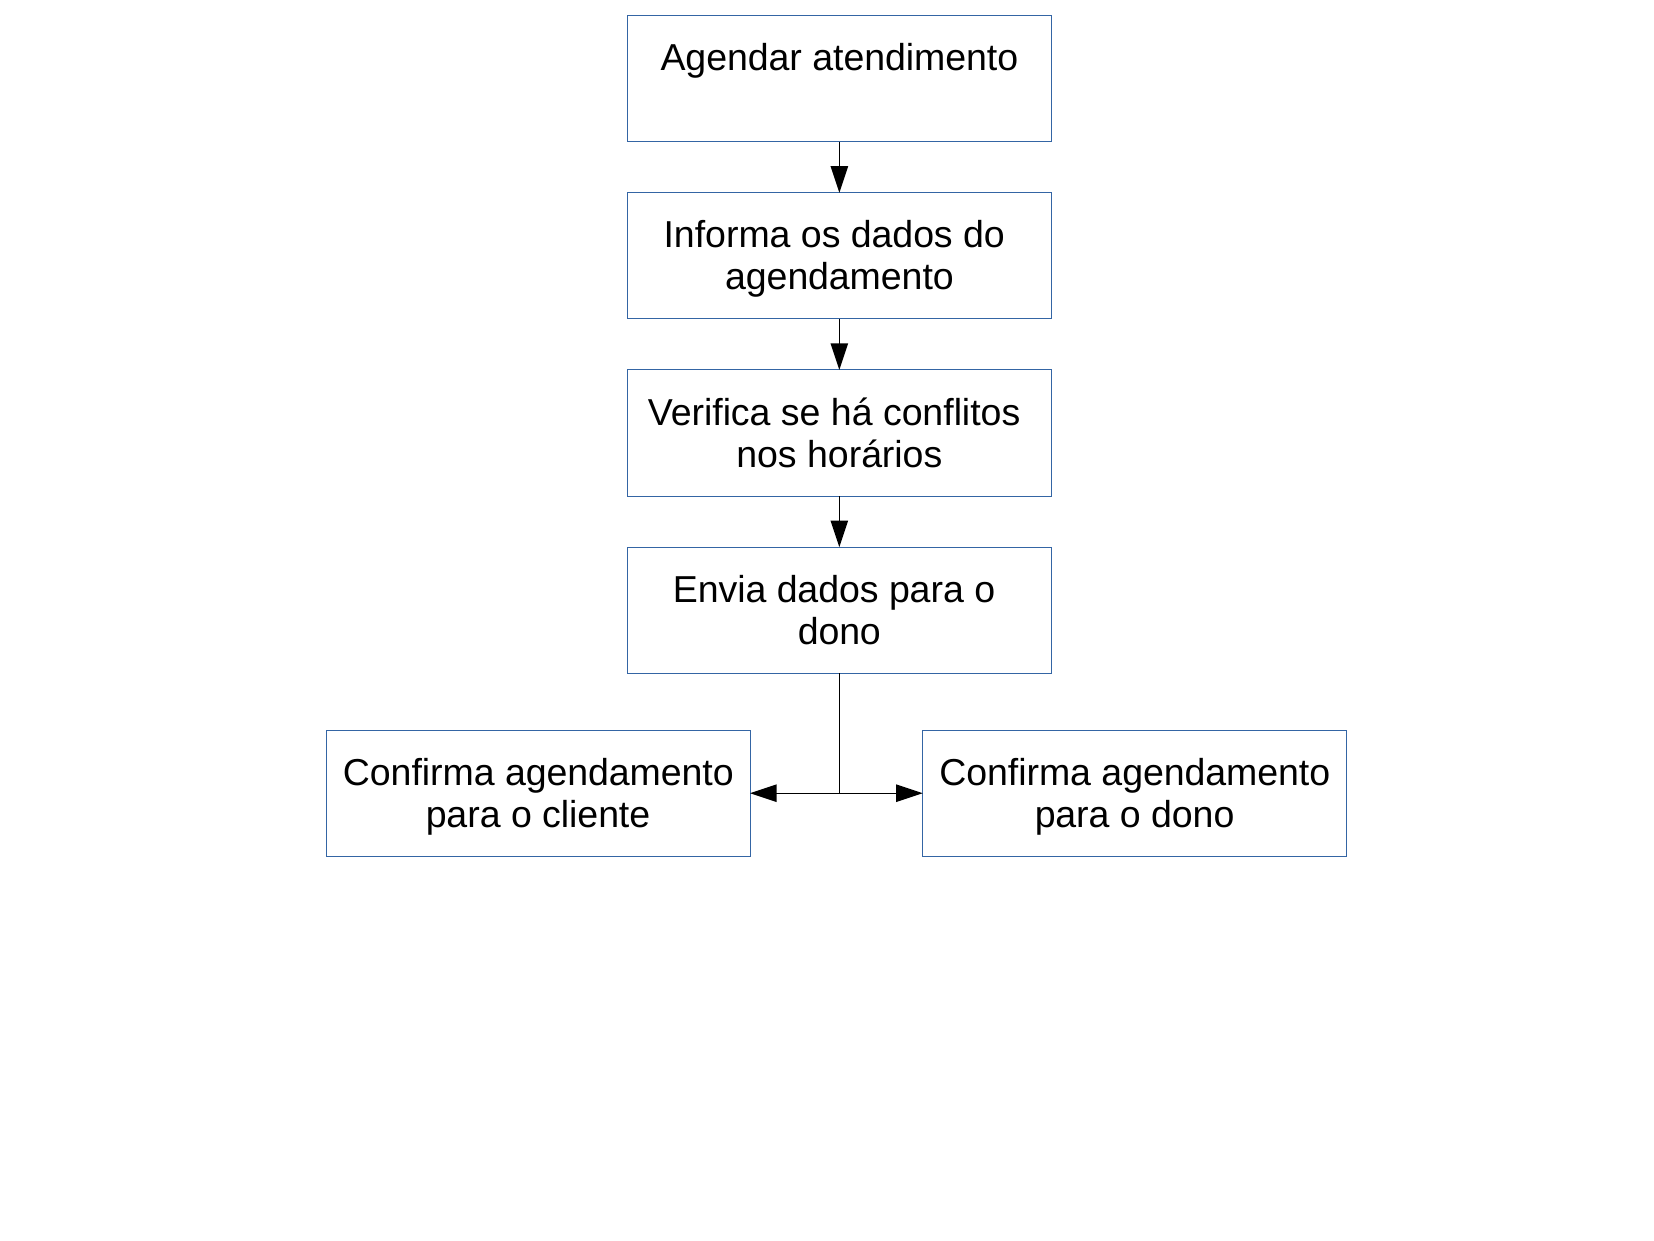

Agendar atendimento
Informa os dados do
agendamento
Verifica se há conflitos
nos horários
Envia dados para o
dono
Confirma agendamento
para o cliente
Confirma agendamento
para o dono